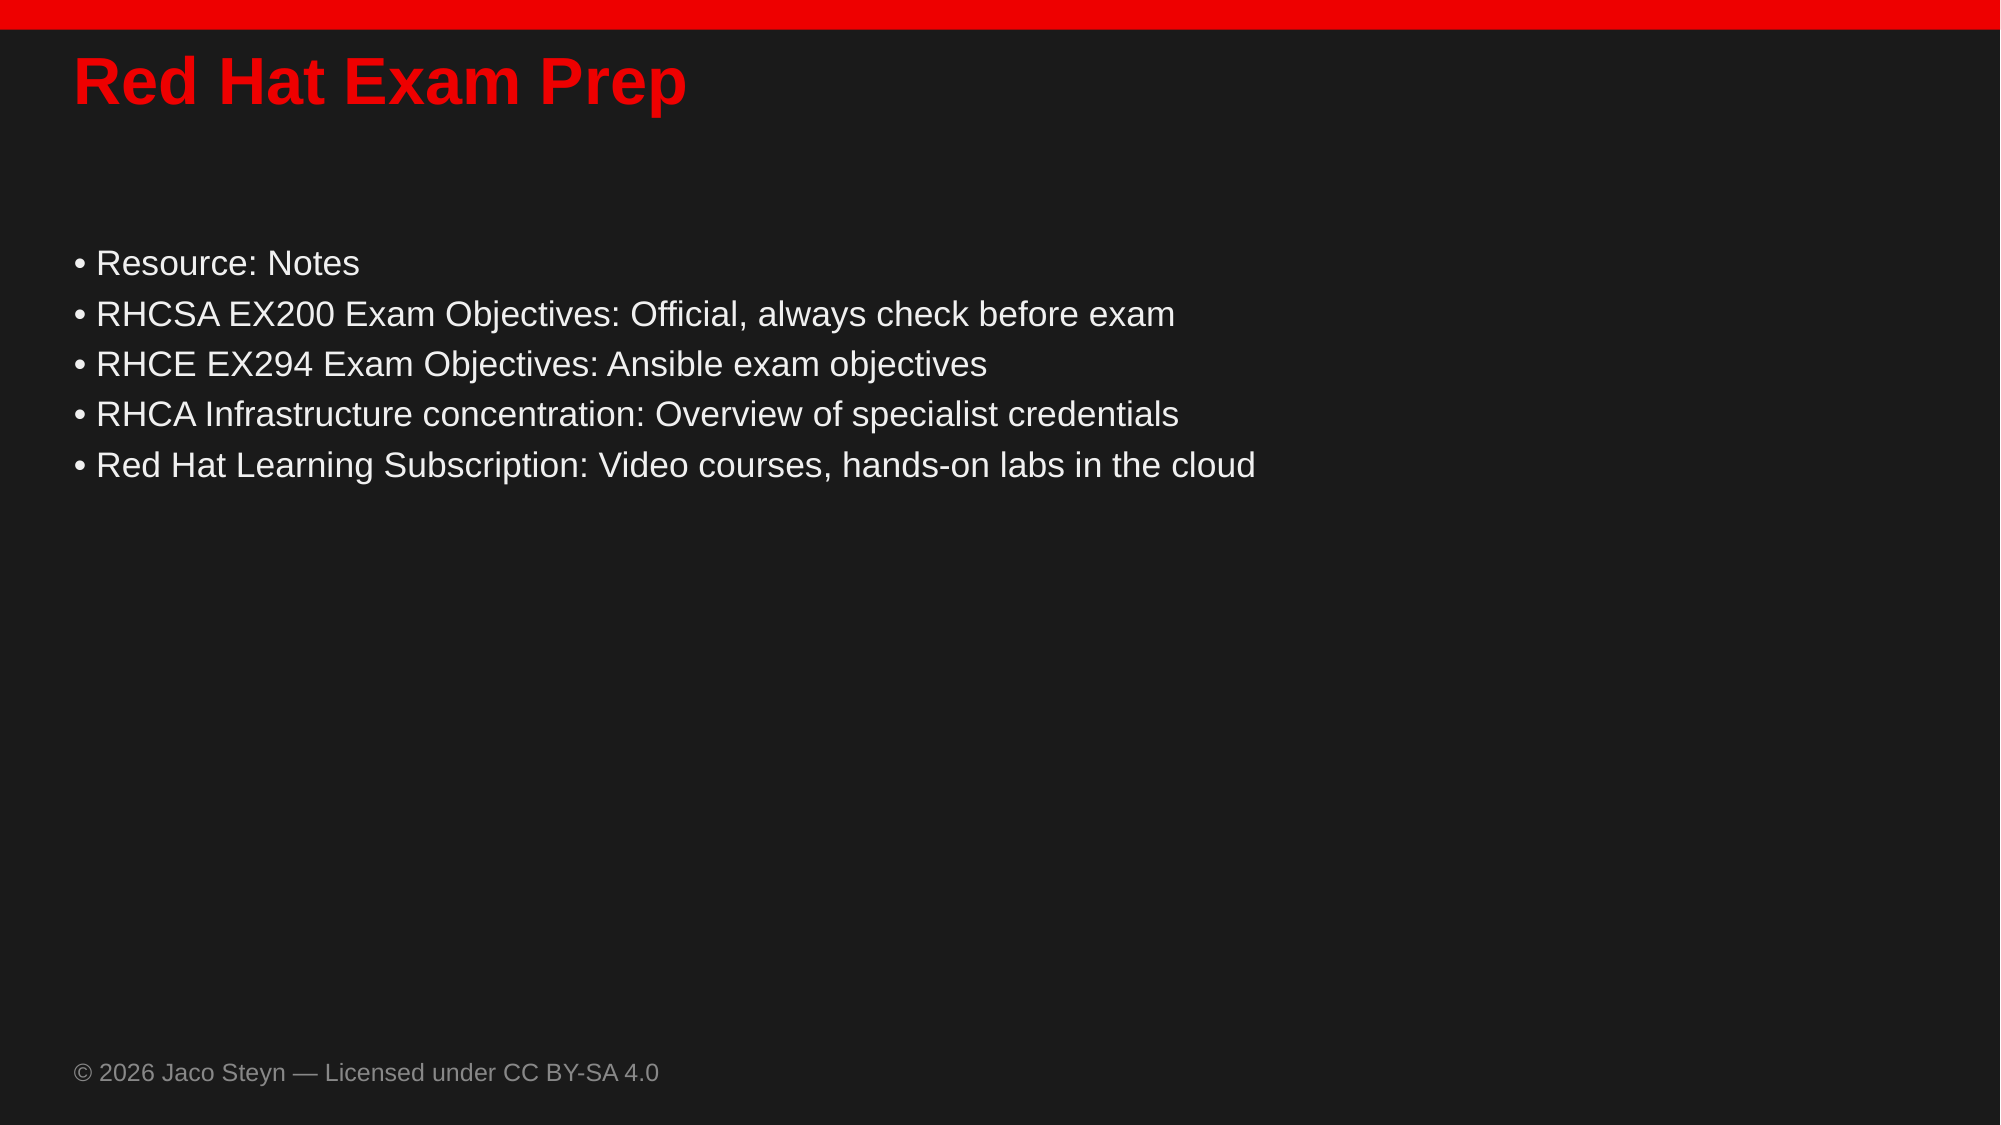

Red Hat Exam Prep
• Resource: Notes
• RHCSA EX200 Exam Objectives: Official, always check before exam
• RHCE EX294 Exam Objectives: Ansible exam objectives
• RHCA Infrastructure concentration: Overview of specialist credentials
• Red Hat Learning Subscription: Video courses, hands-on labs in the cloud
© 2026 Jaco Steyn — Licensed under CC BY-SA 4.0